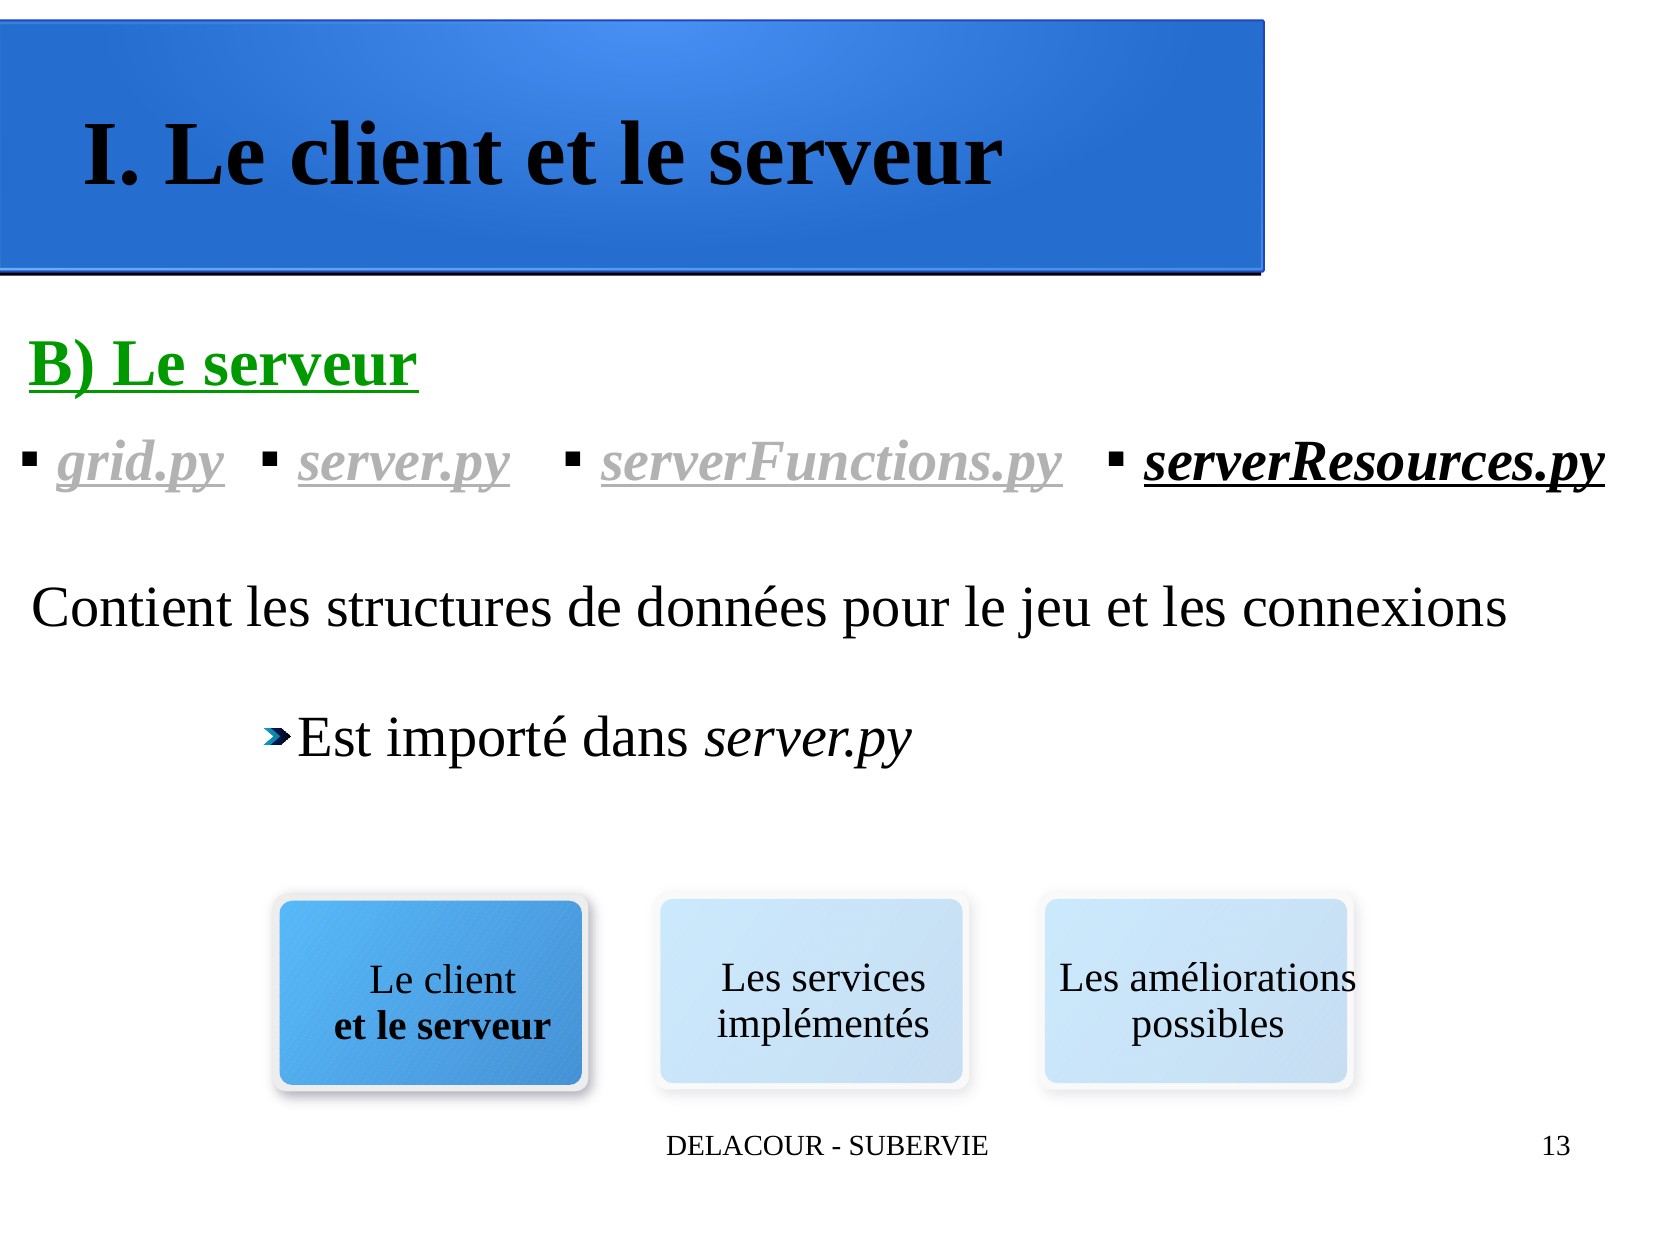

# I. Le client et le serveur
B) Le serveur
grid.py
server.py
serverFunctions.py
serverResources.py
Contient les structures de données pour le jeu et les connexions
Est importé dans server.py
Les services
implémentés
Les améliorations
possibles
Le client
et le serveur
DELACOUR - SUBERVIE
13